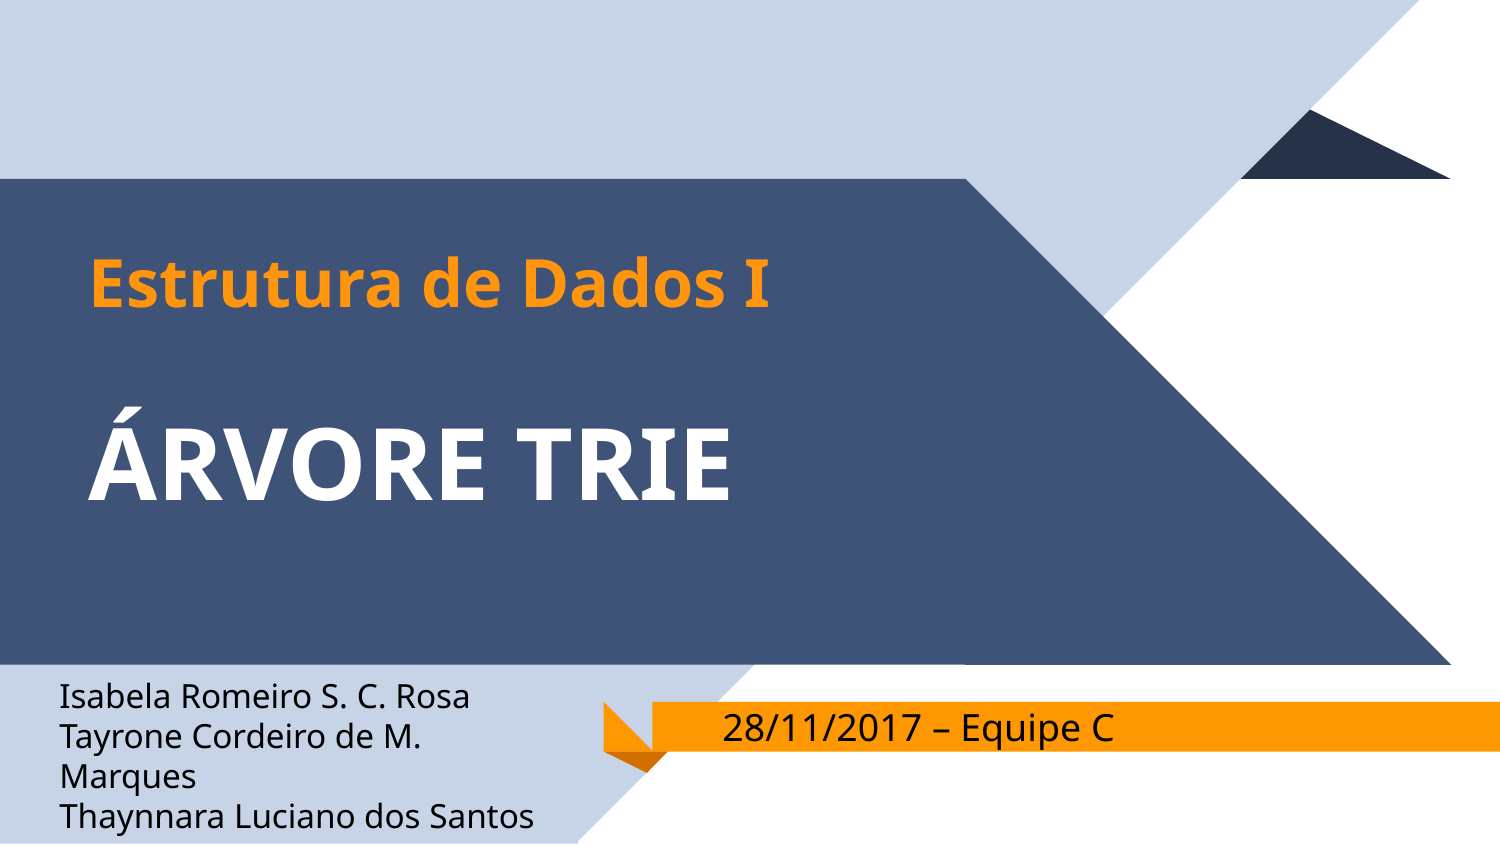

# Estrutura de Dados I ÁRVORE TRIE
Isabela Romeiro S. C. Rosa
Tayrone Cordeiro de M. Marques
Thaynnara Luciano dos Santos
28/11/2017 – Equipe C